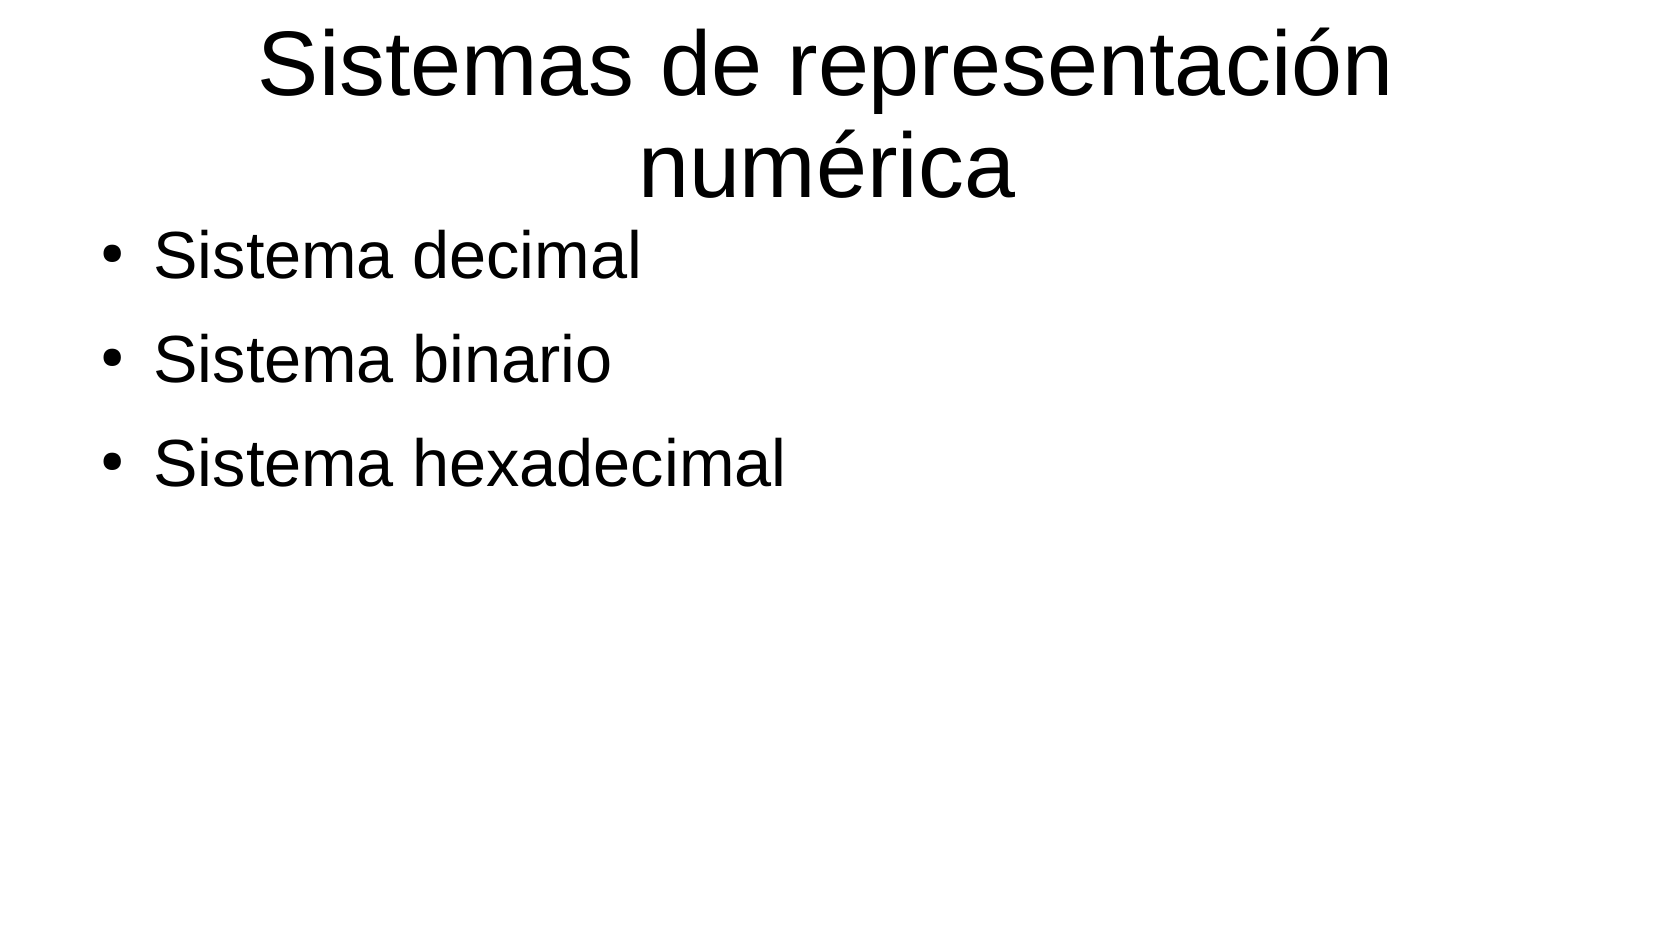

# Sistemas de representación numérica
Sistema decimal
Sistema binario
Sistema hexadecimal